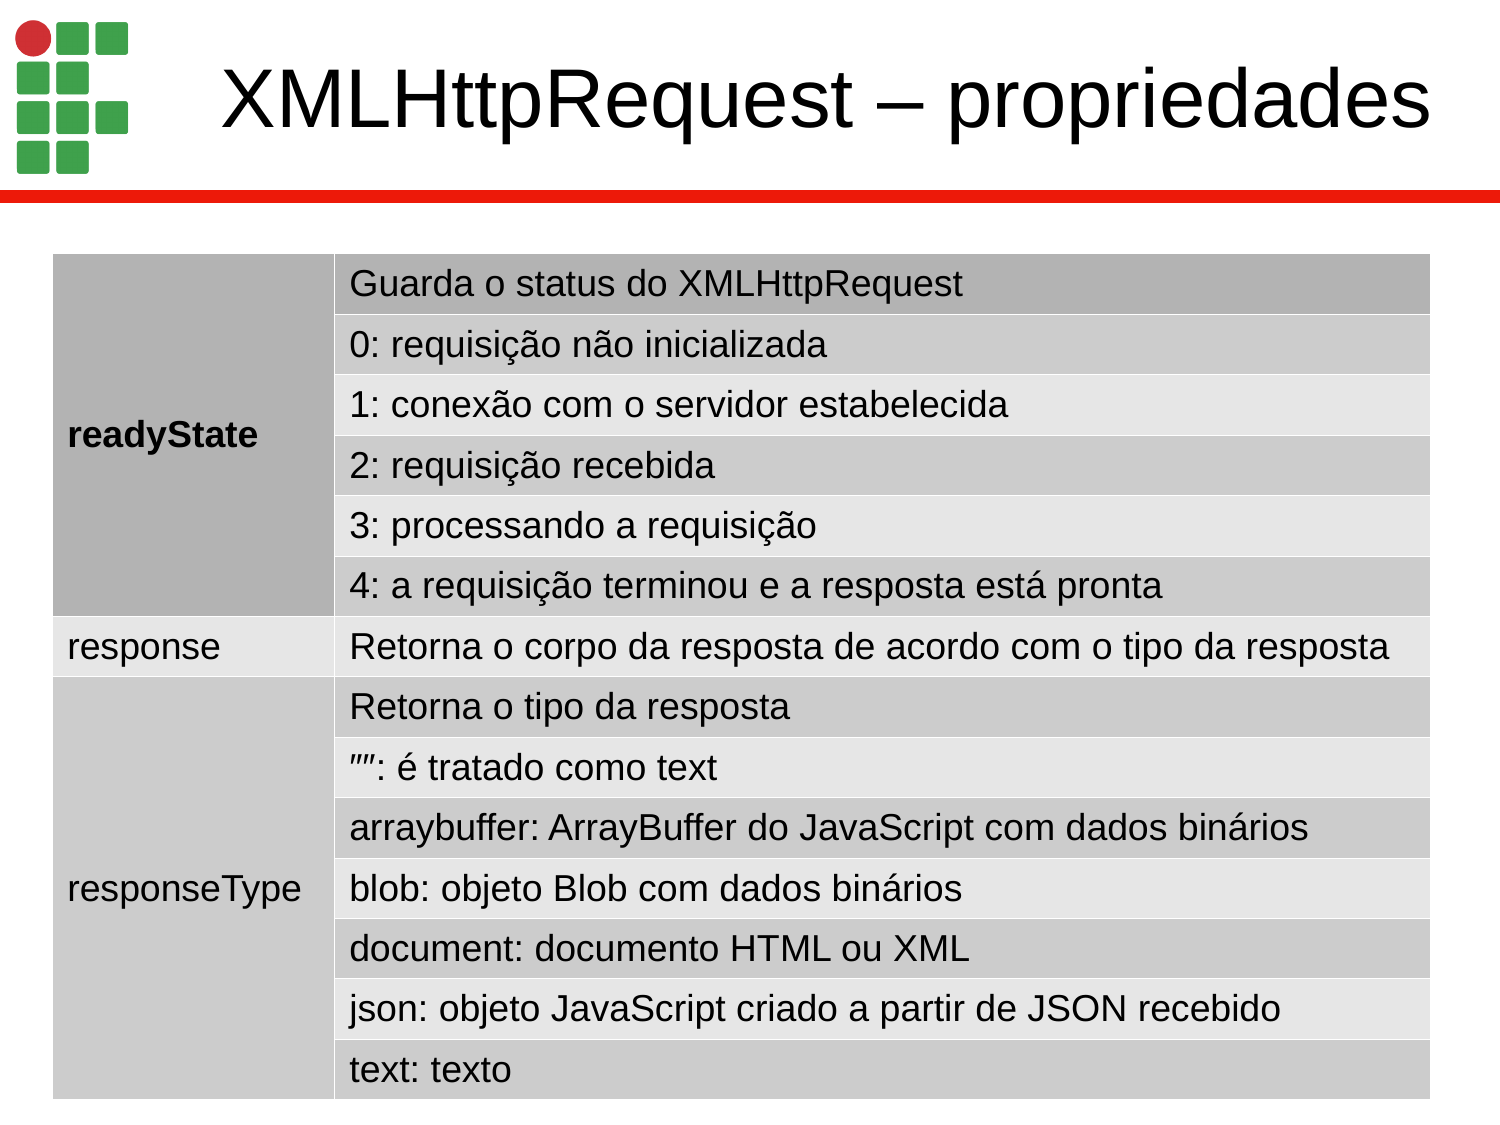

# XMLHttpRequest – propriedades
| readyState | Guarda o status do XMLHttpRequest |
| --- | --- |
| | 0: requisição não inicializada |
| | 1: conexão com o servidor estabelecida |
| | 2: requisição recebida |
| | 3: processando a requisição |
| | 4: a requisição terminou e a resposta está pronta |
| response | Retorna o corpo da resposta de acordo com o tipo da resposta |
| responseType | Retorna o tipo da resposta |
| | ″″: é tratado como text |
| | arraybuffer: ArrayBuffer do JavaScript com dados binários |
| | blob: objeto Blob com dados binários |
| | document: documento HTML ou XML |
| | json: objeto JavaScript criado a partir de JSON recebido |
| | text: texto |